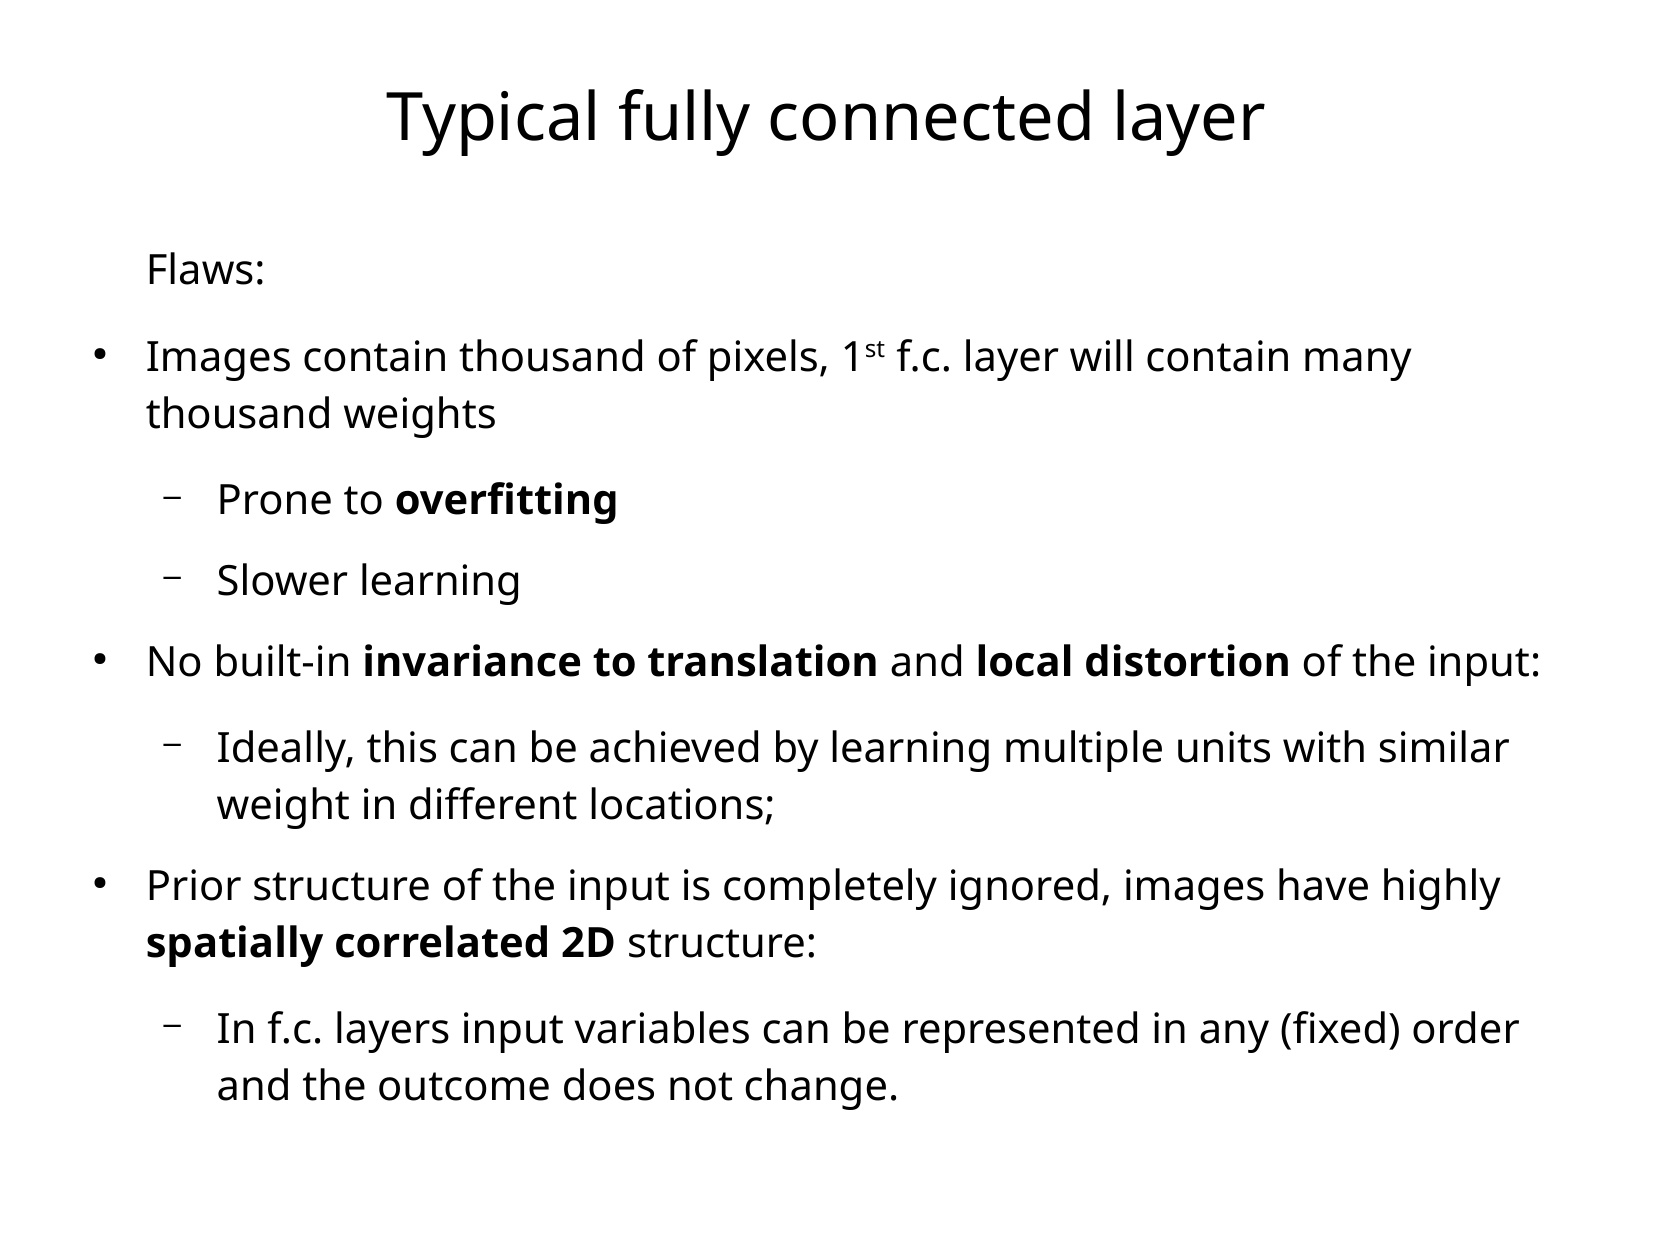

# Typical fully connected layer
Flaws:
Images contain thousand of pixels, 1st f.c. layer will contain many thousand weights
Prone to overfitting
Slower learning
No built-in invariance to translation and local distortion of the input:
Ideally, this can be achieved by learning multiple units with similar weight in different locations;
Prior structure of the input is completely ignored, images have highly spatially correlated 2D structure:
In f.c. layers input variables can be represented in any (fixed) order and the outcome does not change.